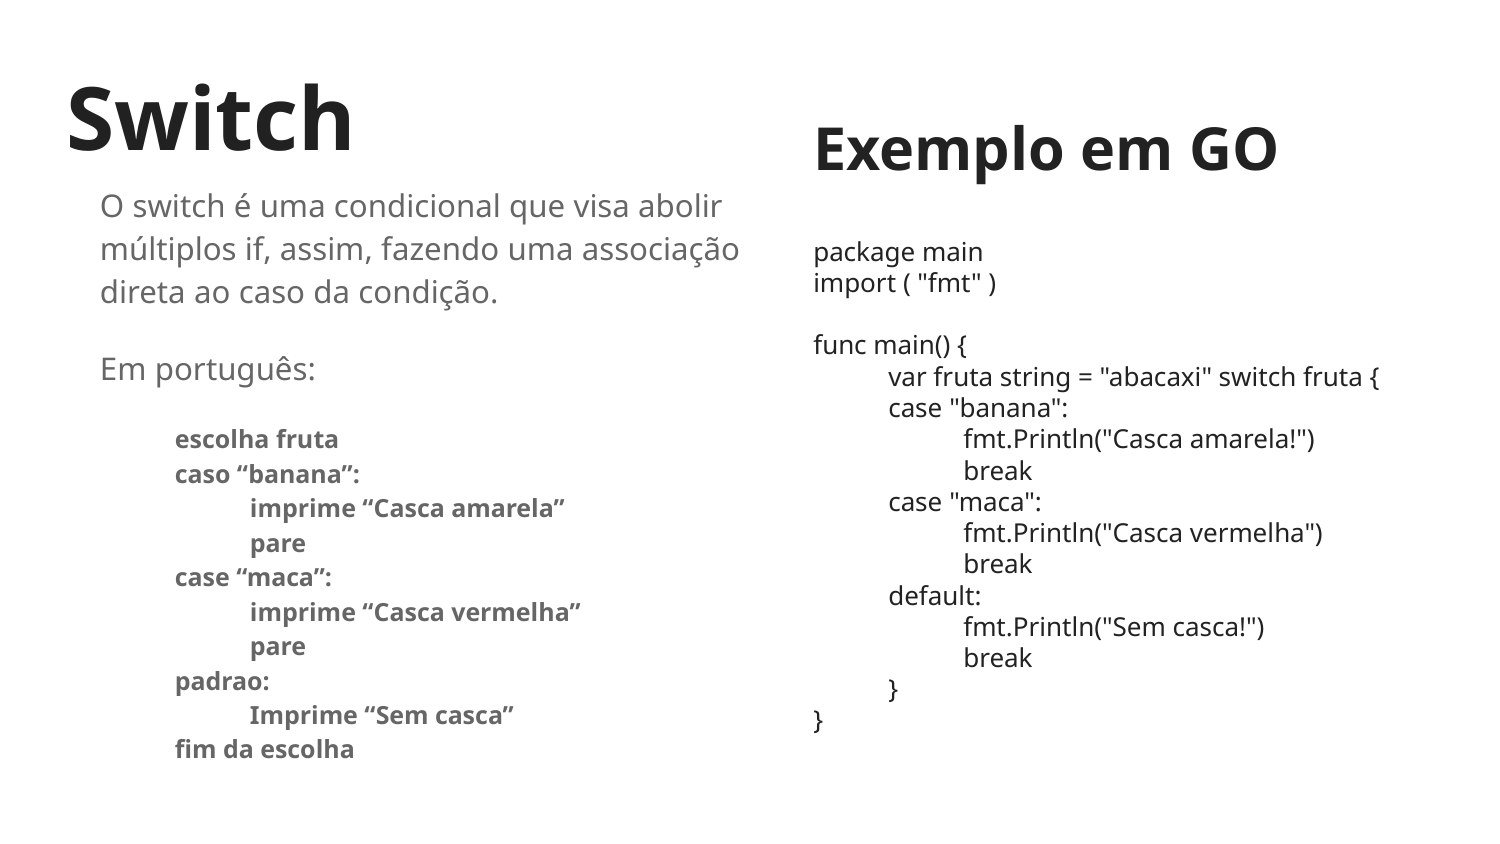

# Switch
Exemplo em GO
package main
import ( "fmt" )
func main() {
var fruta string = "abacaxi" switch fruta {
case "banana":
fmt.Println("Casca amarela!")
break
case "maca":
fmt.Println("Casca vermelha")
break
default:
fmt.Println("Sem casca!")
break
}
}
O switch é uma condicional que visa abolir múltiplos if, assim, fazendo uma associação direta ao caso da condição.
Em português:
escolha fruta
caso “banana”:
imprime “Casca amarela”
pare
case “maca”:
	imprime “Casca vermelha”
pare
padrao:
	Imprime “Sem casca”
fim da escolha